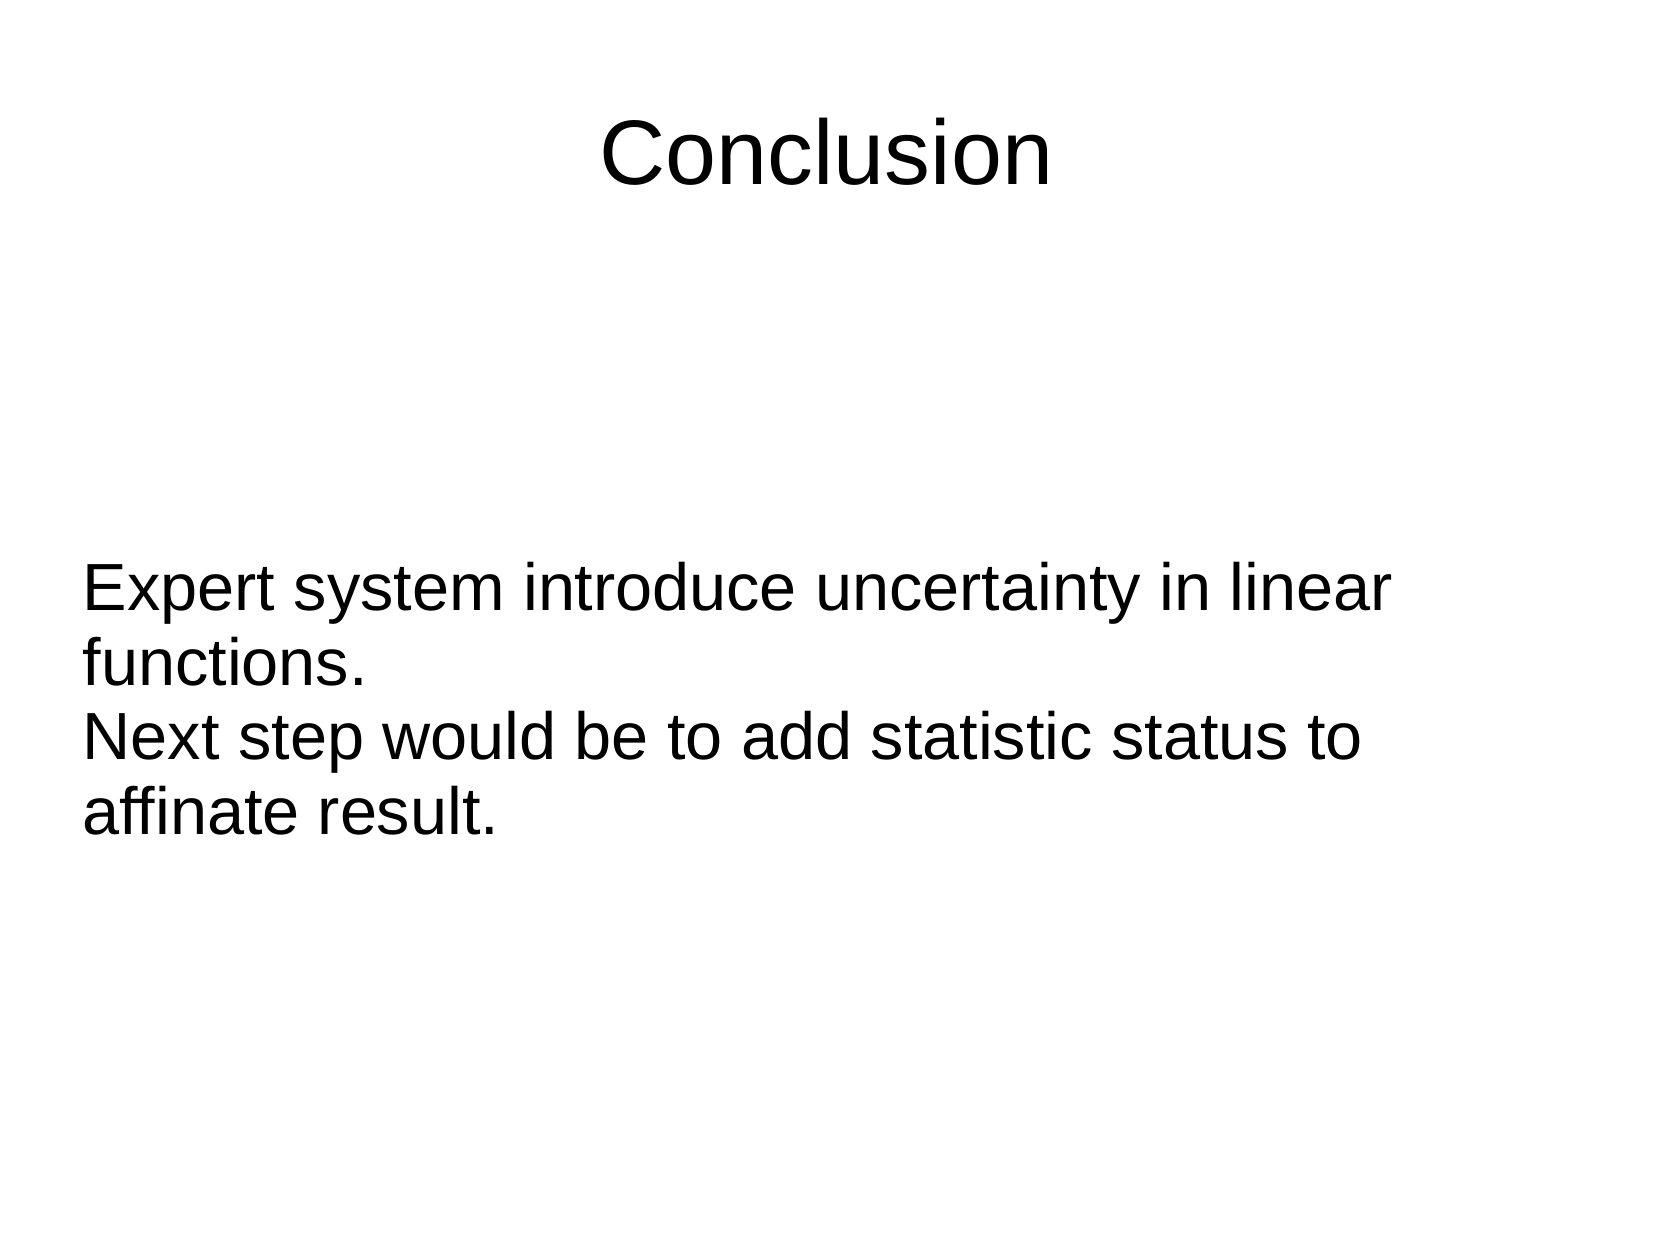

# Conclusion
Expert system introduce uncertainty in linear functions.
Next step would be to add statistic status to affinate result.